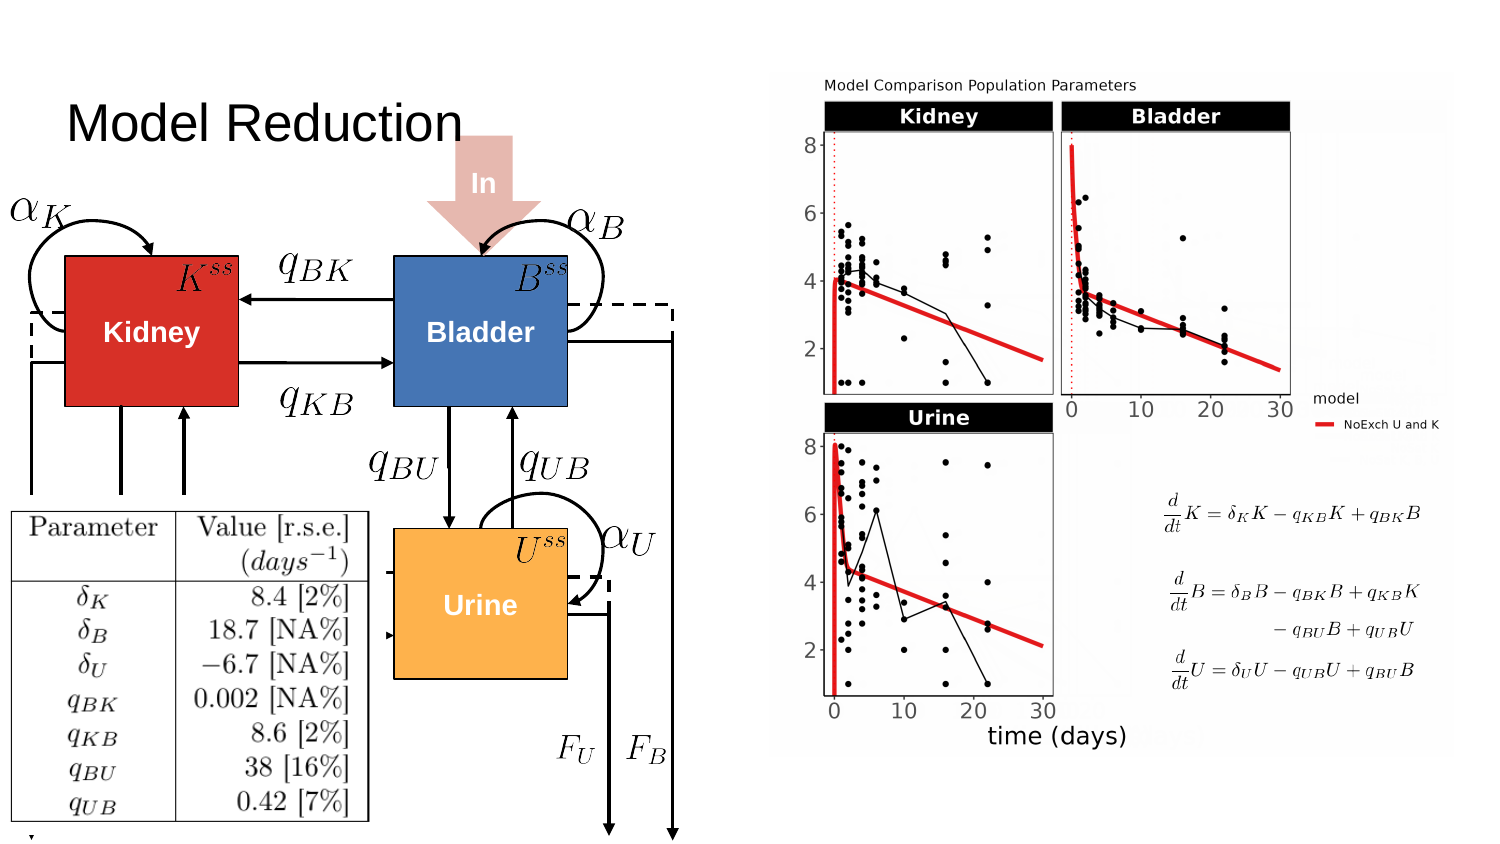

# Model Reduction
In
Kidney
Bladder
Urine